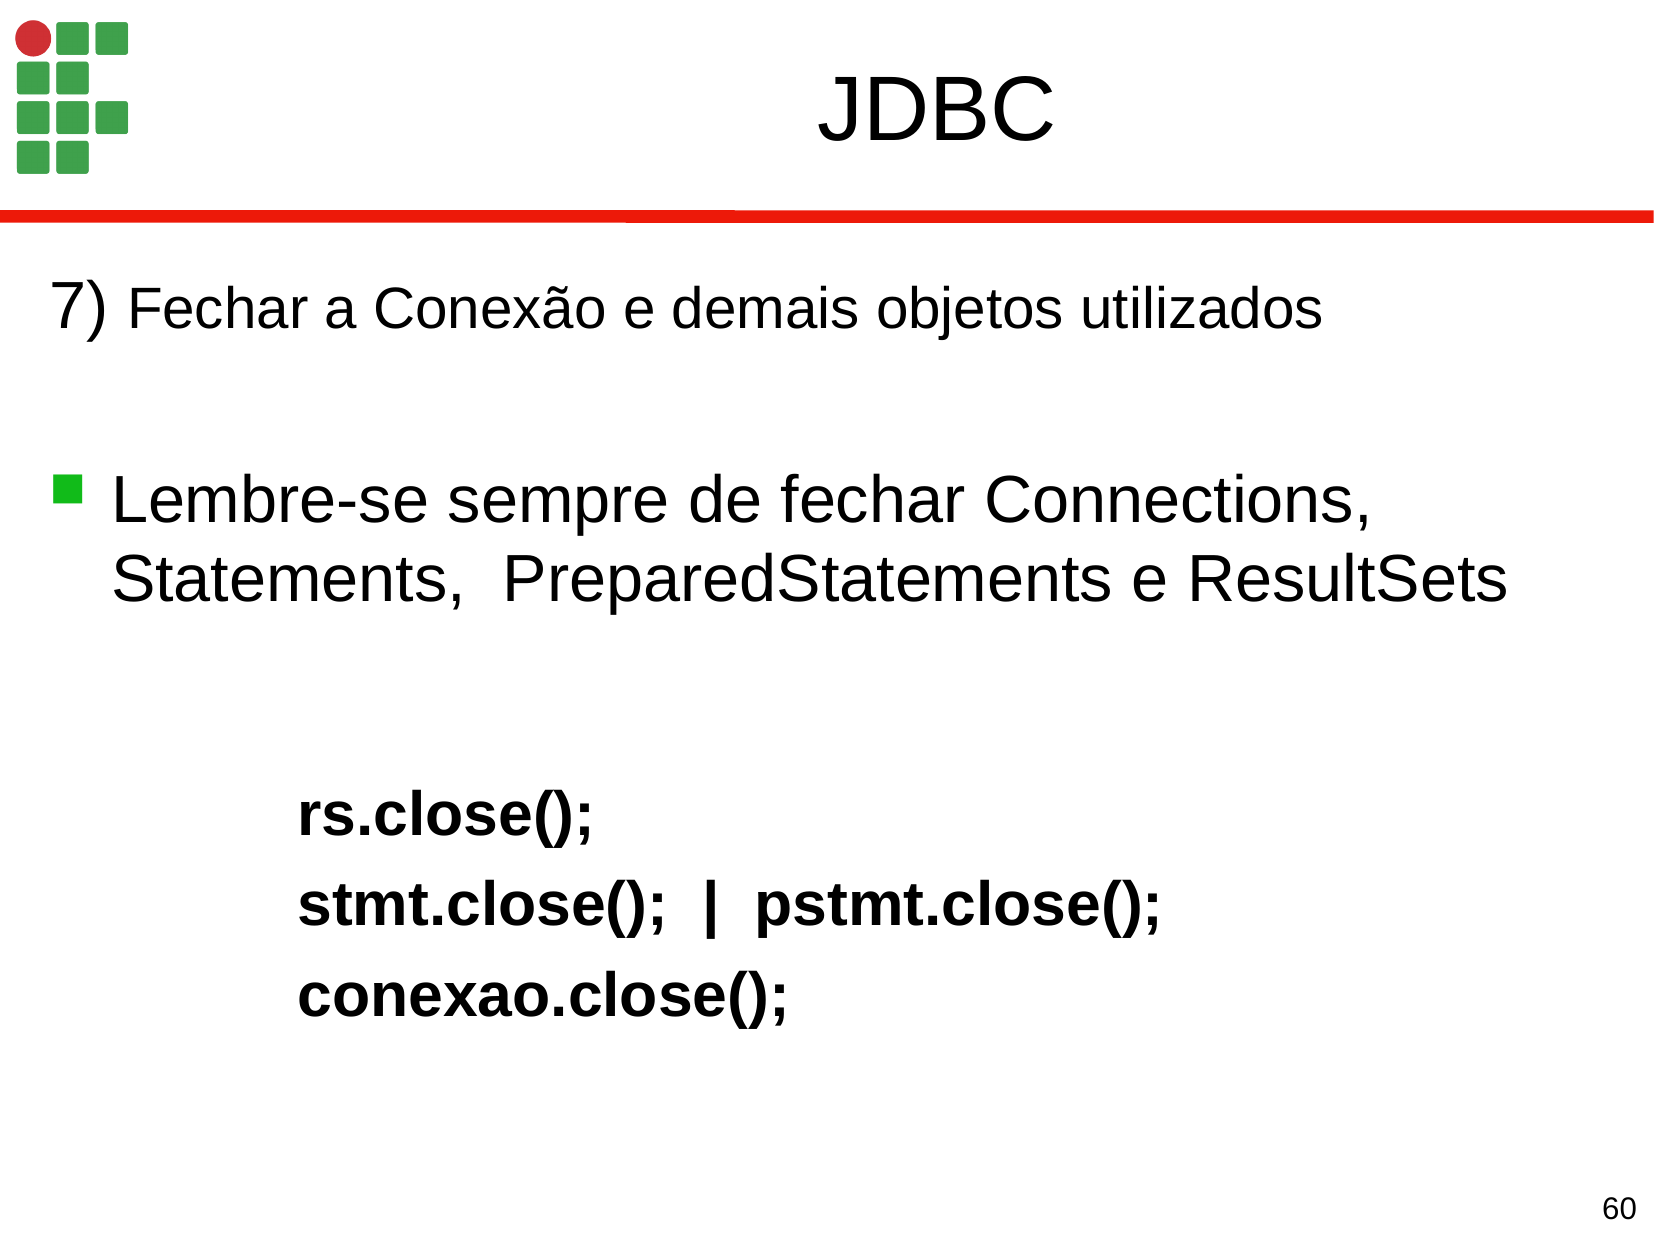

JDBC
7) Fechar a Conexão e demais objetos utilizados
Lembre-se sempre de fechar Connections, Statements, PreparedStatements e ResultSets
rs.close();
stmt.close(); | pstmt.close();
conexao.close();